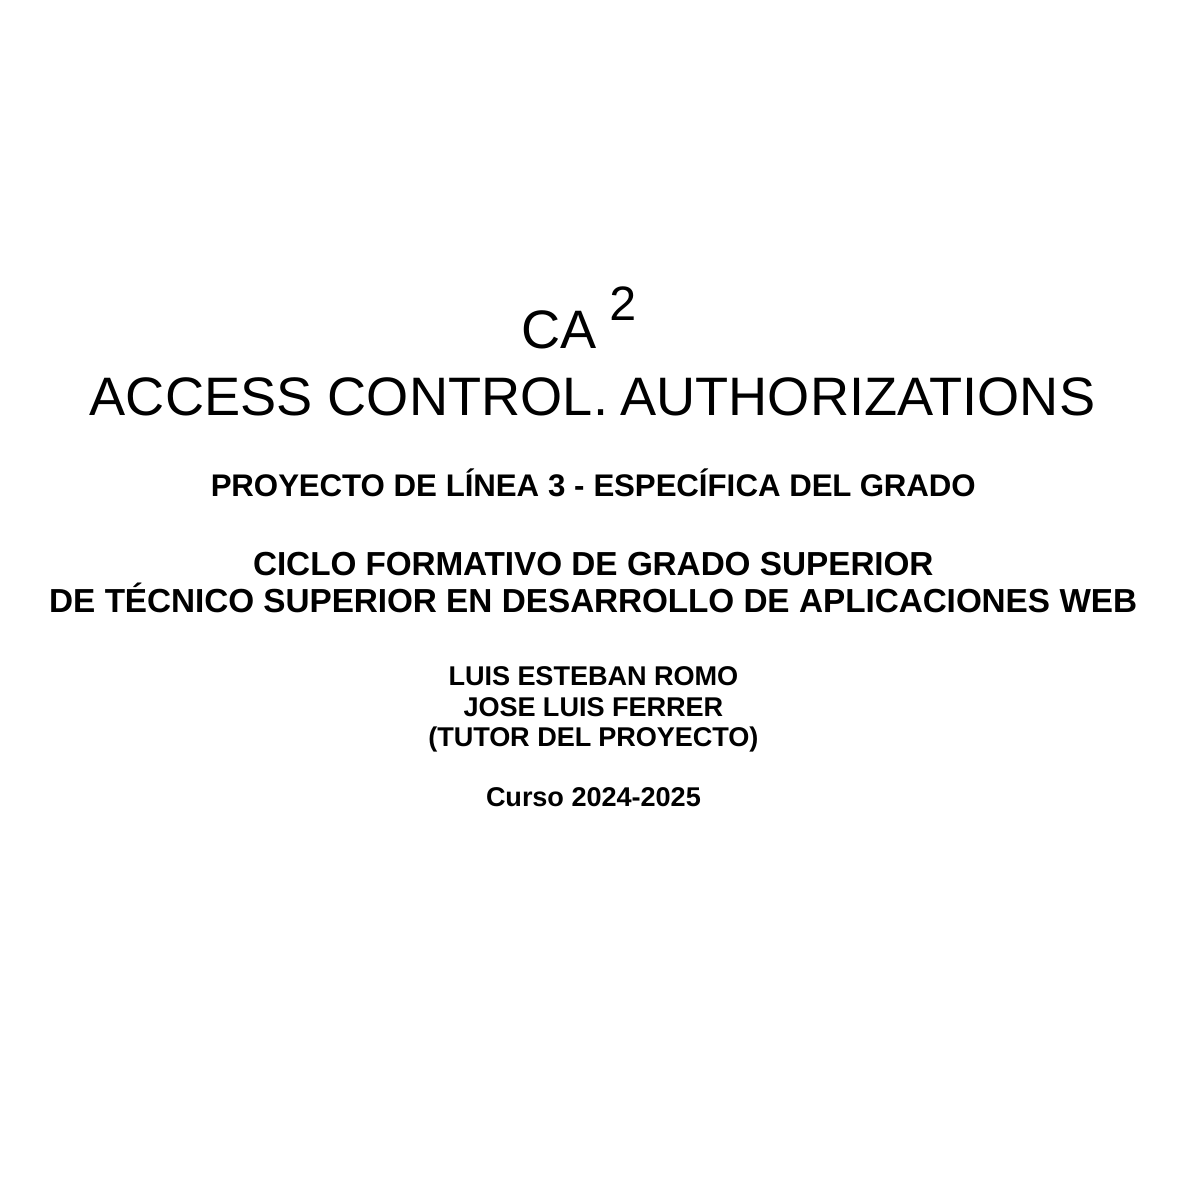

CA 2
access control. authorizations
Proyecto de Línea 3 - Específica del grado
Ciclo Formativo de Grado Superior
de Técnico Superior en Desarrollo de Aplicaciones Web
Luis Esteban Romo
Jose Luis Ferrer
(tutor del proyecto)
Curso 2024-2025